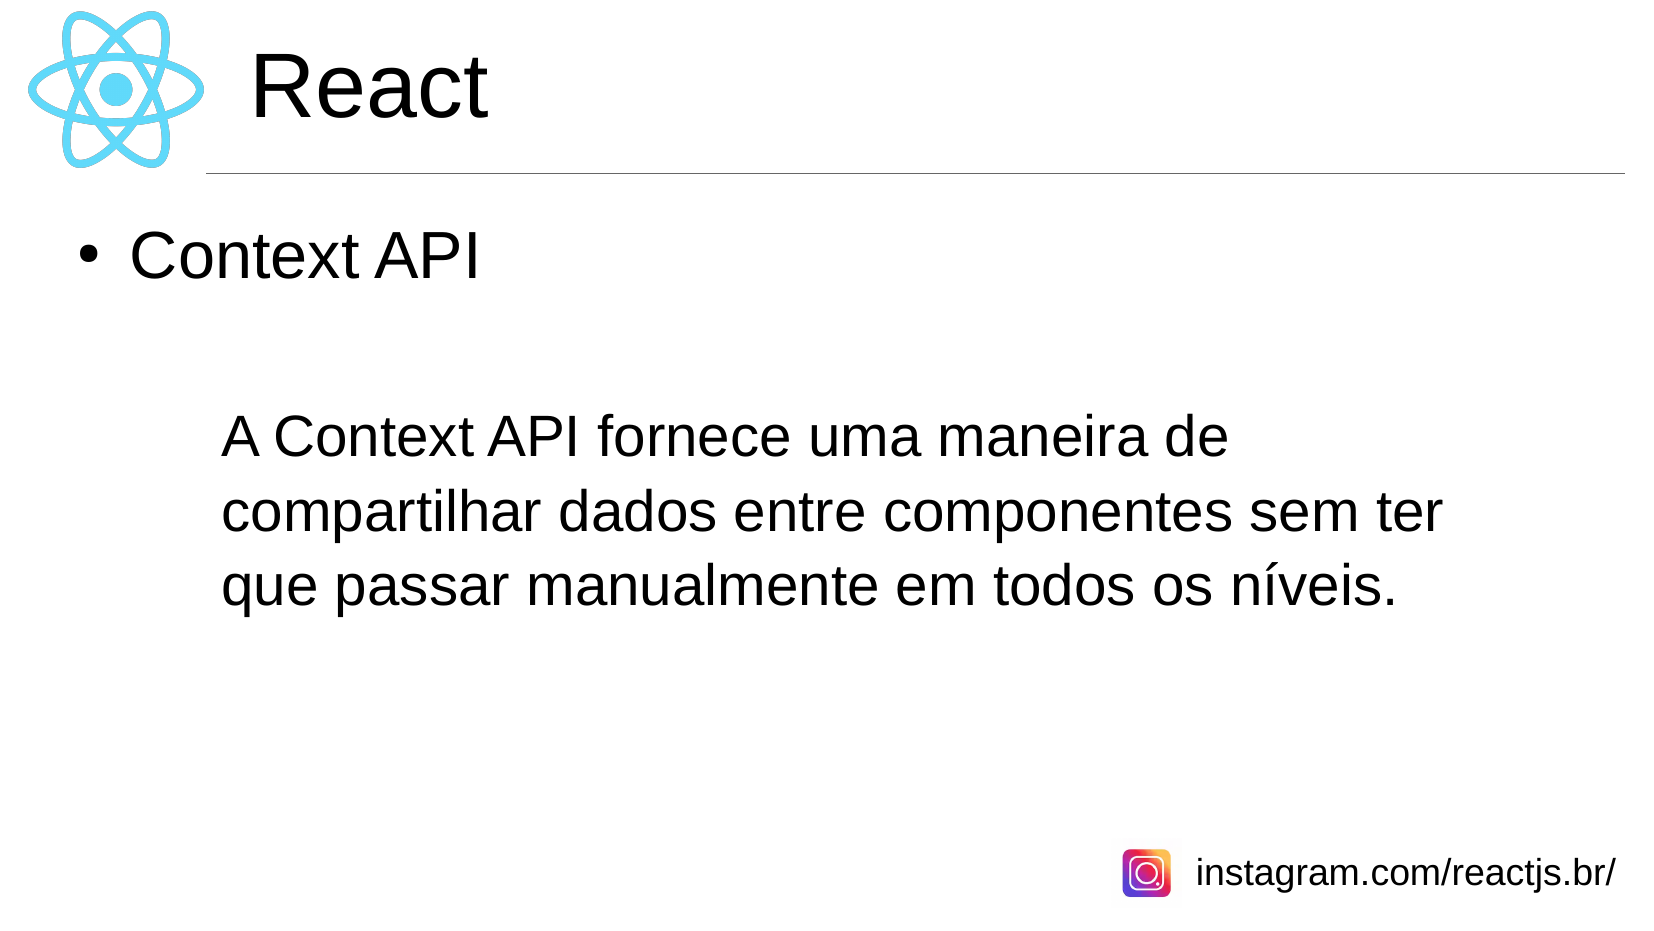

# React
Context API
A Context API fornece uma maneira de compartilhar dados entre componentes sem ter que passar manualmente em todos os níveis.
instagram.com/reactjs.br/